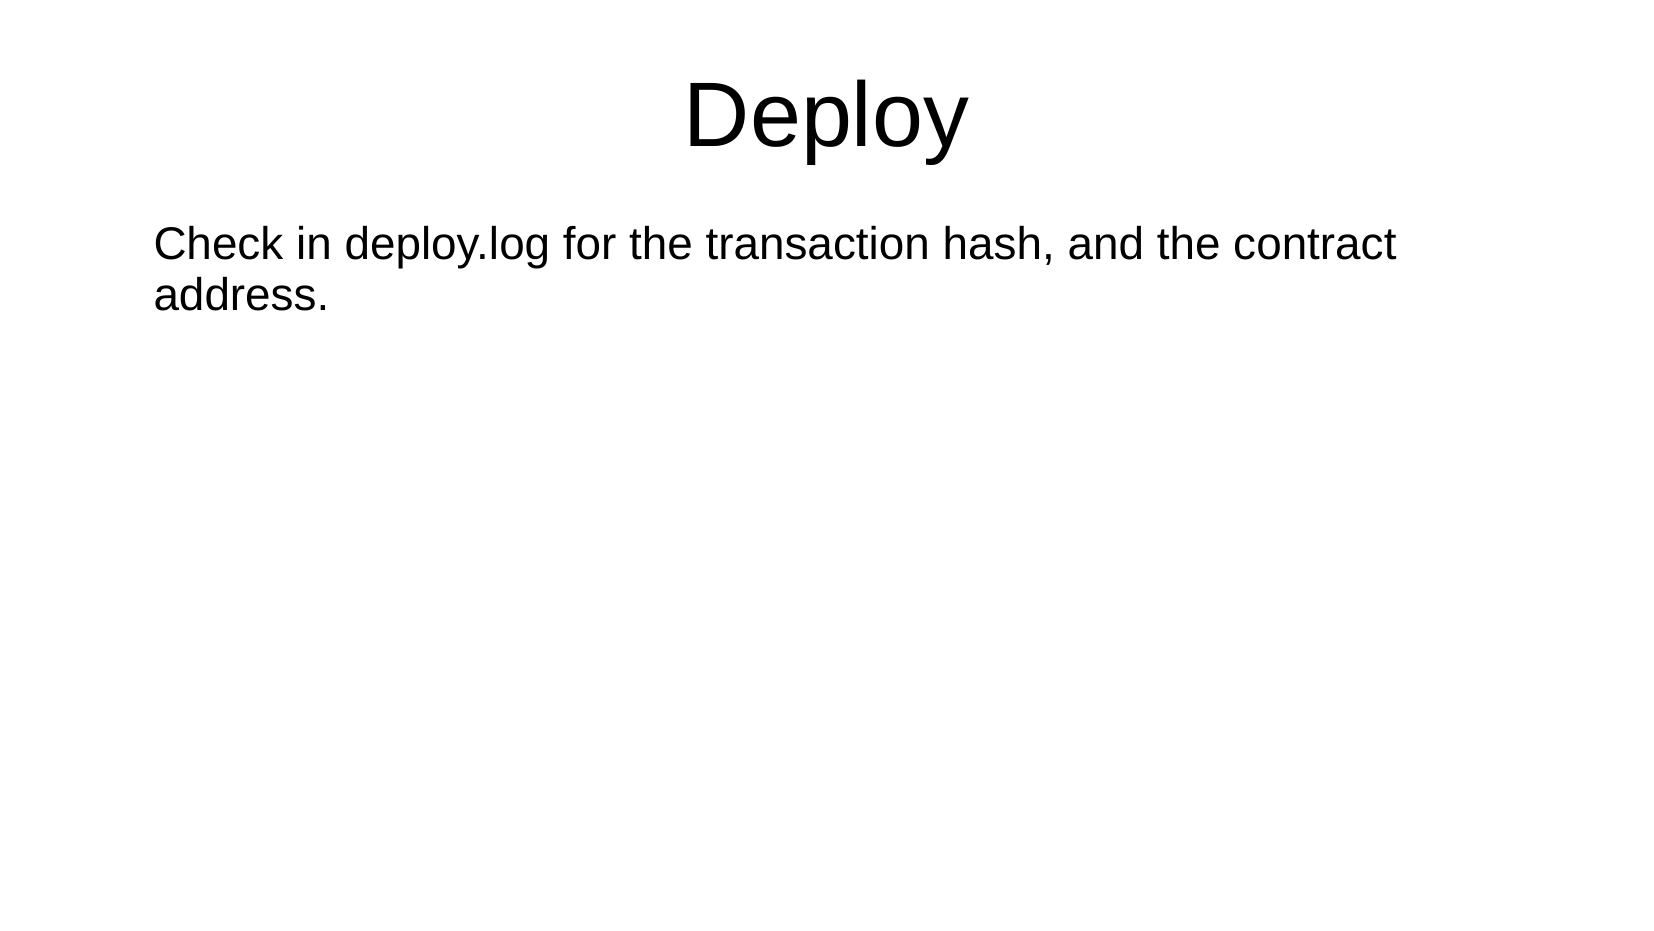

# Deploy
Check in deploy.log for the transaction hash, and the contract address.